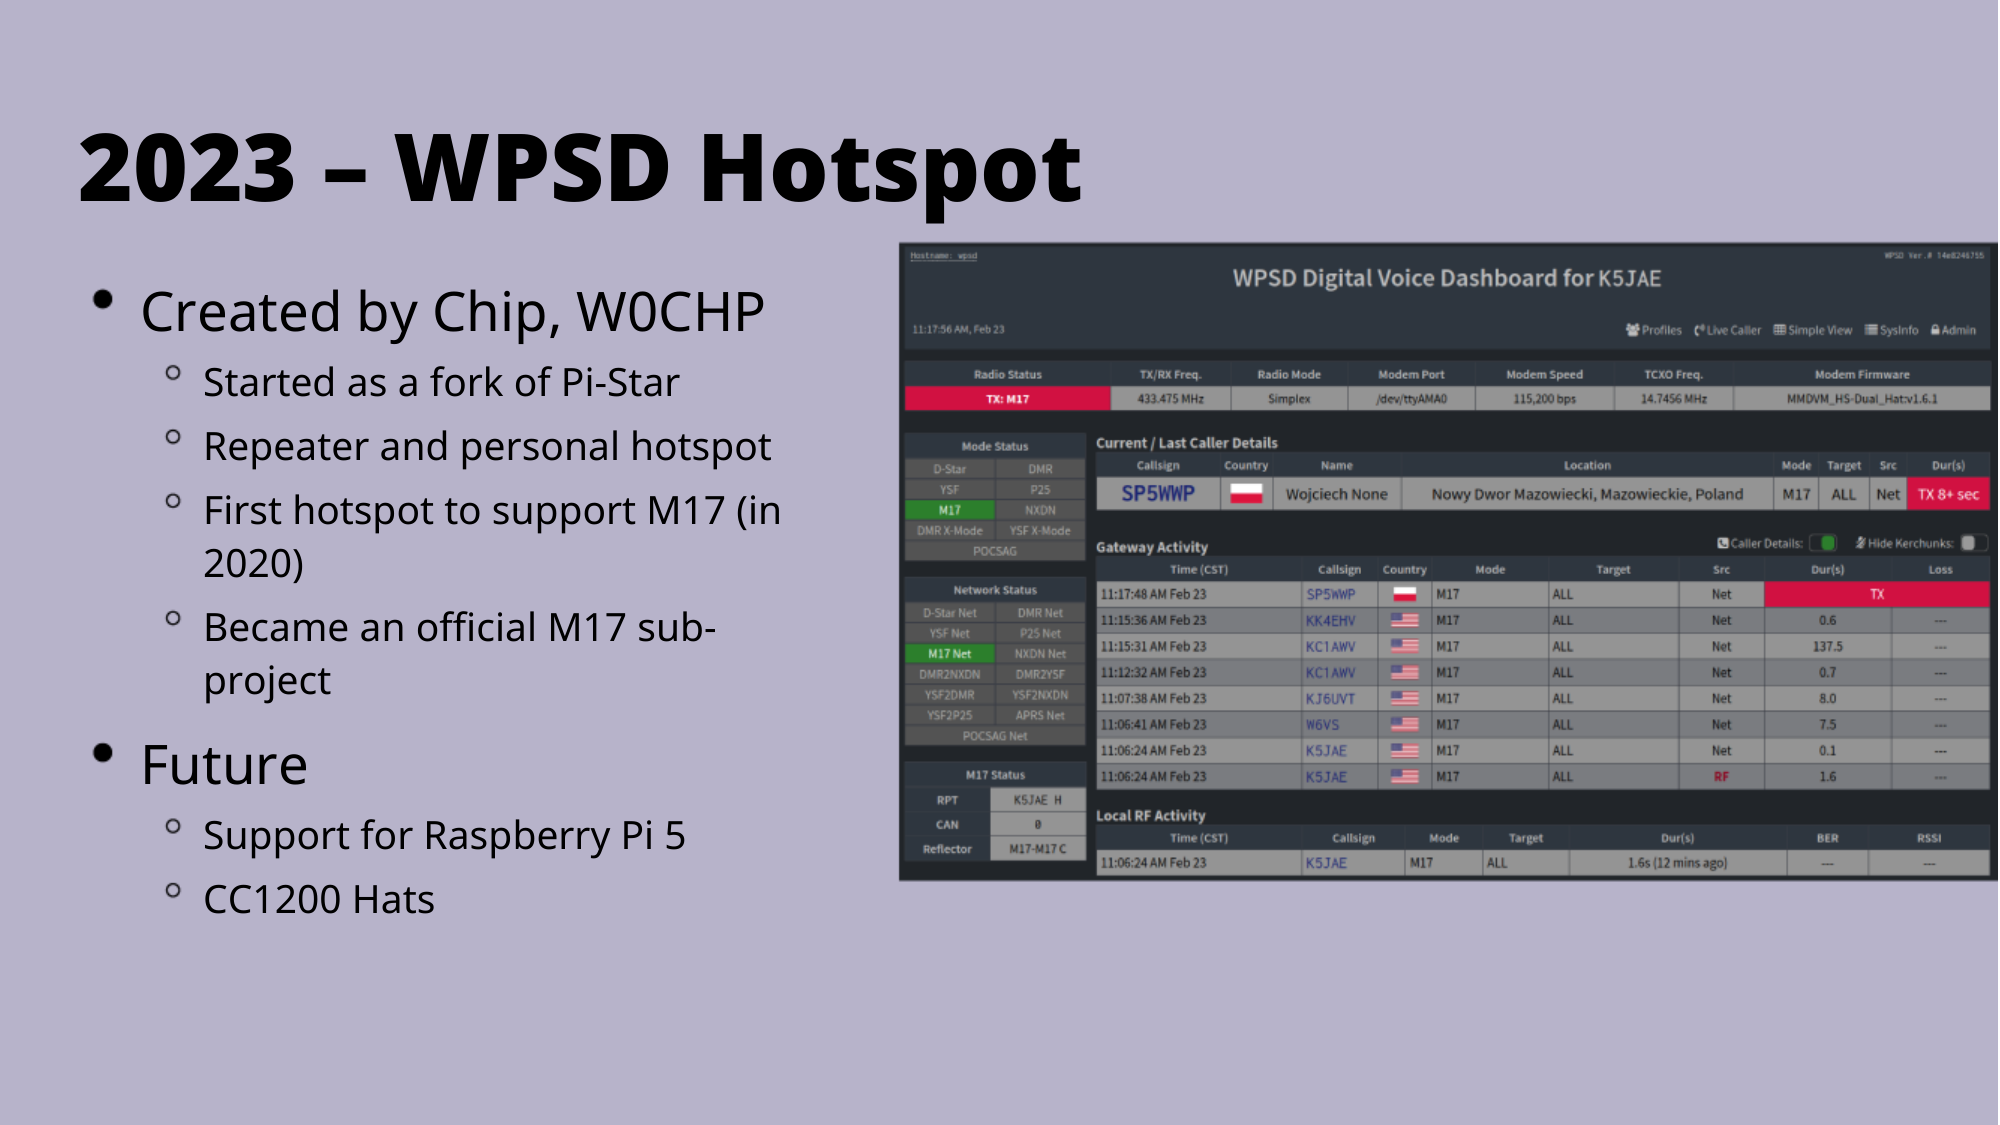

2023 – WPSD Hotspot
Created by Chip, W0CHP
Started as a fork of Pi-Star
Repeater and personal hotspot
First hotspot to support M17 (in
2020)
Became an official M17 sub-
project
Future
Support for Raspberry Pi 5
CC1200 Hats